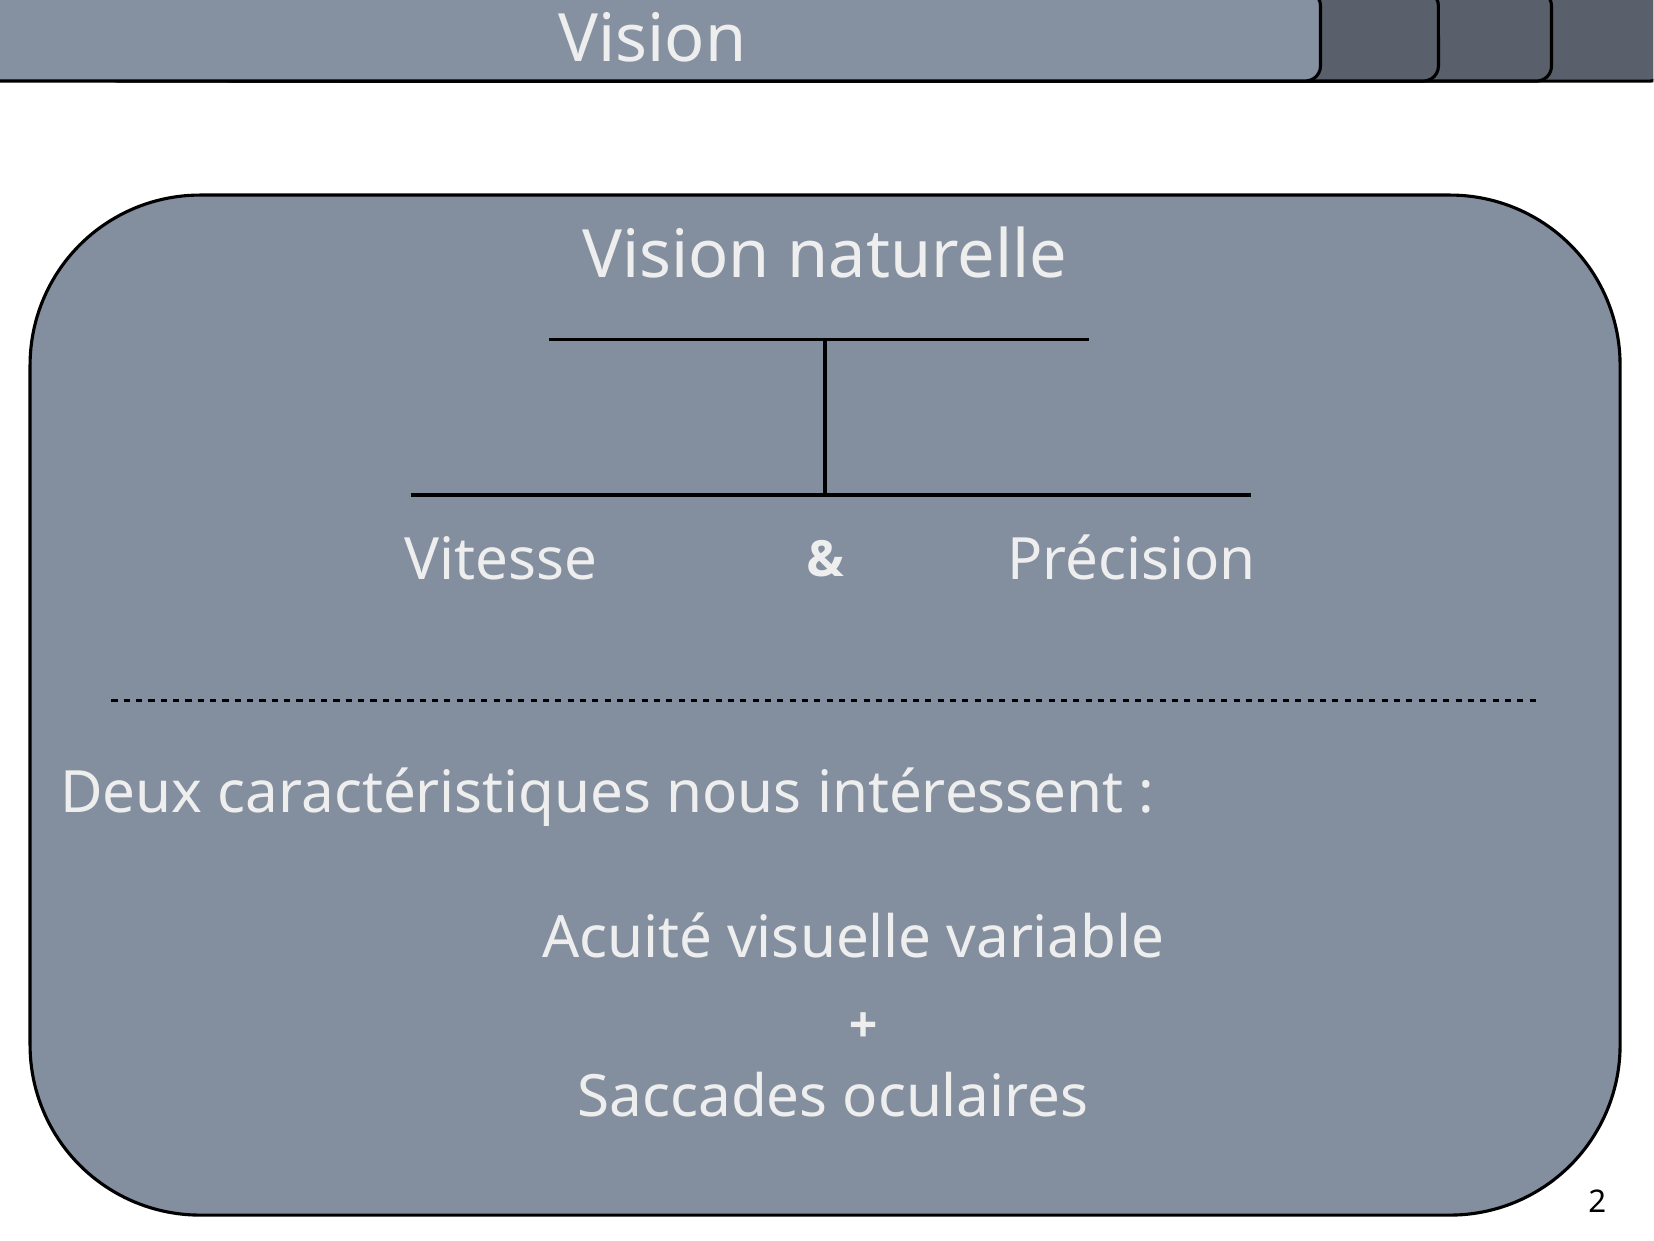

Vision
Implémentation
Comportement du modèle
Perspectives
Vision naturelle
Vitesse
Précision
&
Deux caractéristiques nous intéressent :
Acuité visuelle variable
+
Saccades oculaires
2